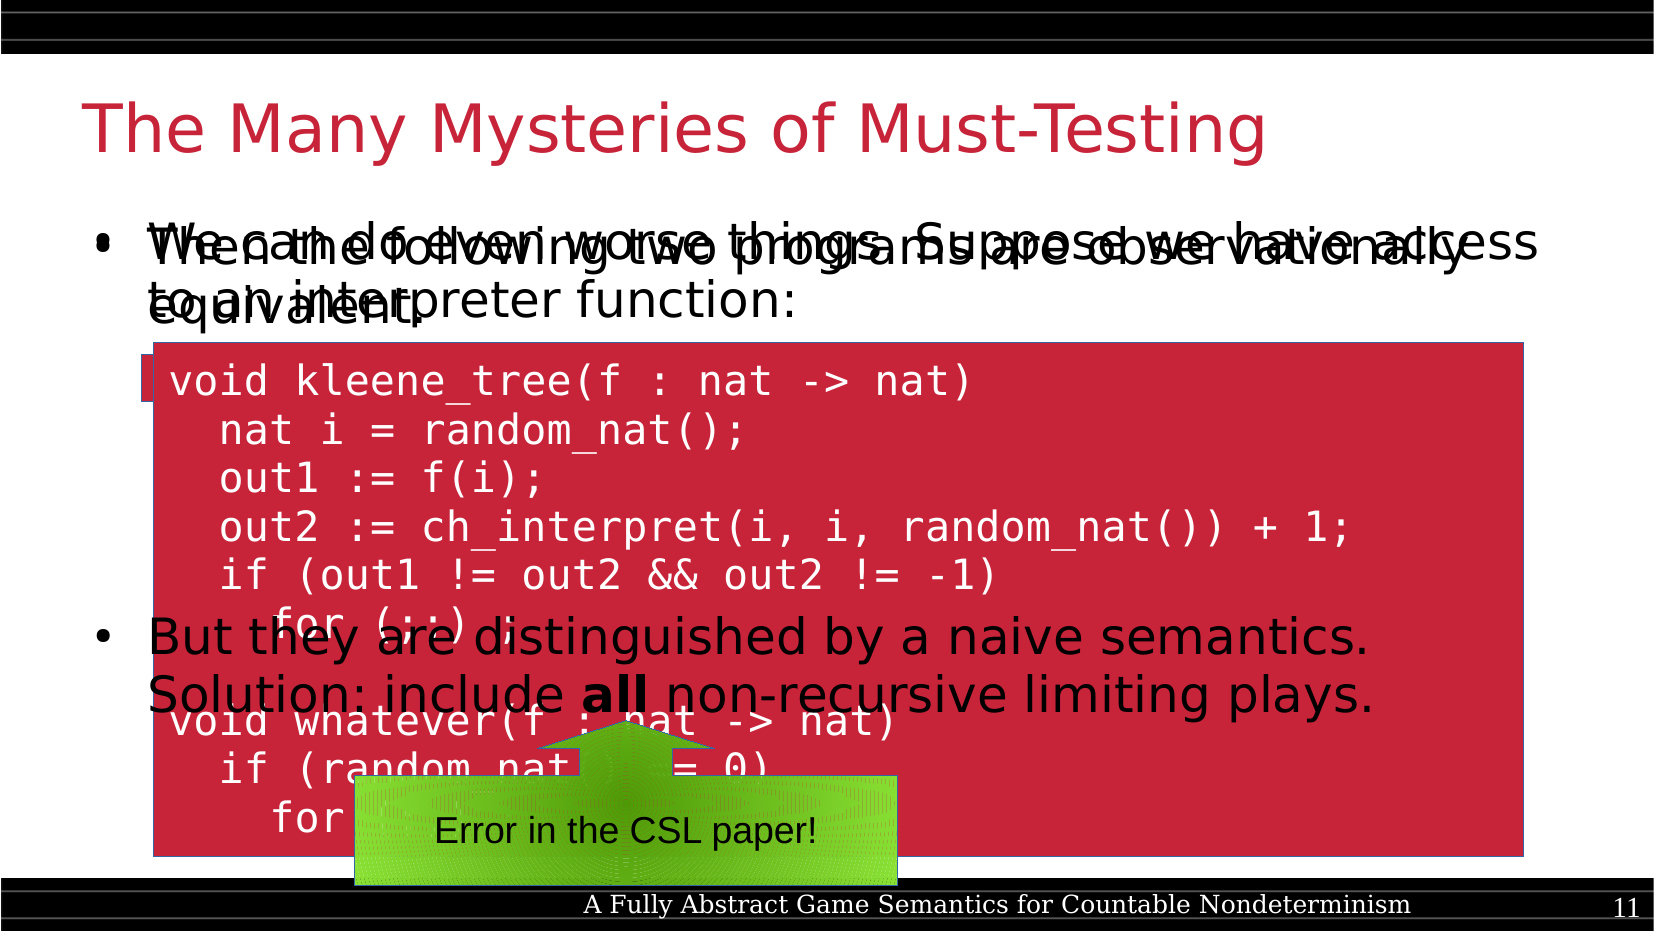

The Many Mysteries of Must-Testing
# We can do even worse things. Suppose we have access to an interpreter function:
Then the following two programs are observationally equivalent.
void kleene_tree(f : nat -> nat)
 nat i = random_nat();
 out1 := f(i);
 out2 := ch_interpret(i, i, random_nat()) + 1;
 if (out1 != out2 && out2 != -1)
 for (;;) ;
void whatever(f : nat -> nat)
 if (random_nat() == 0)
 for (;;) ;
int ch_interpret(nat program, nat input, nat timeout);
But they are distinguished by a naive semantics. Solution: include all non-recursive limiting plays.
Error in the CSL paper!